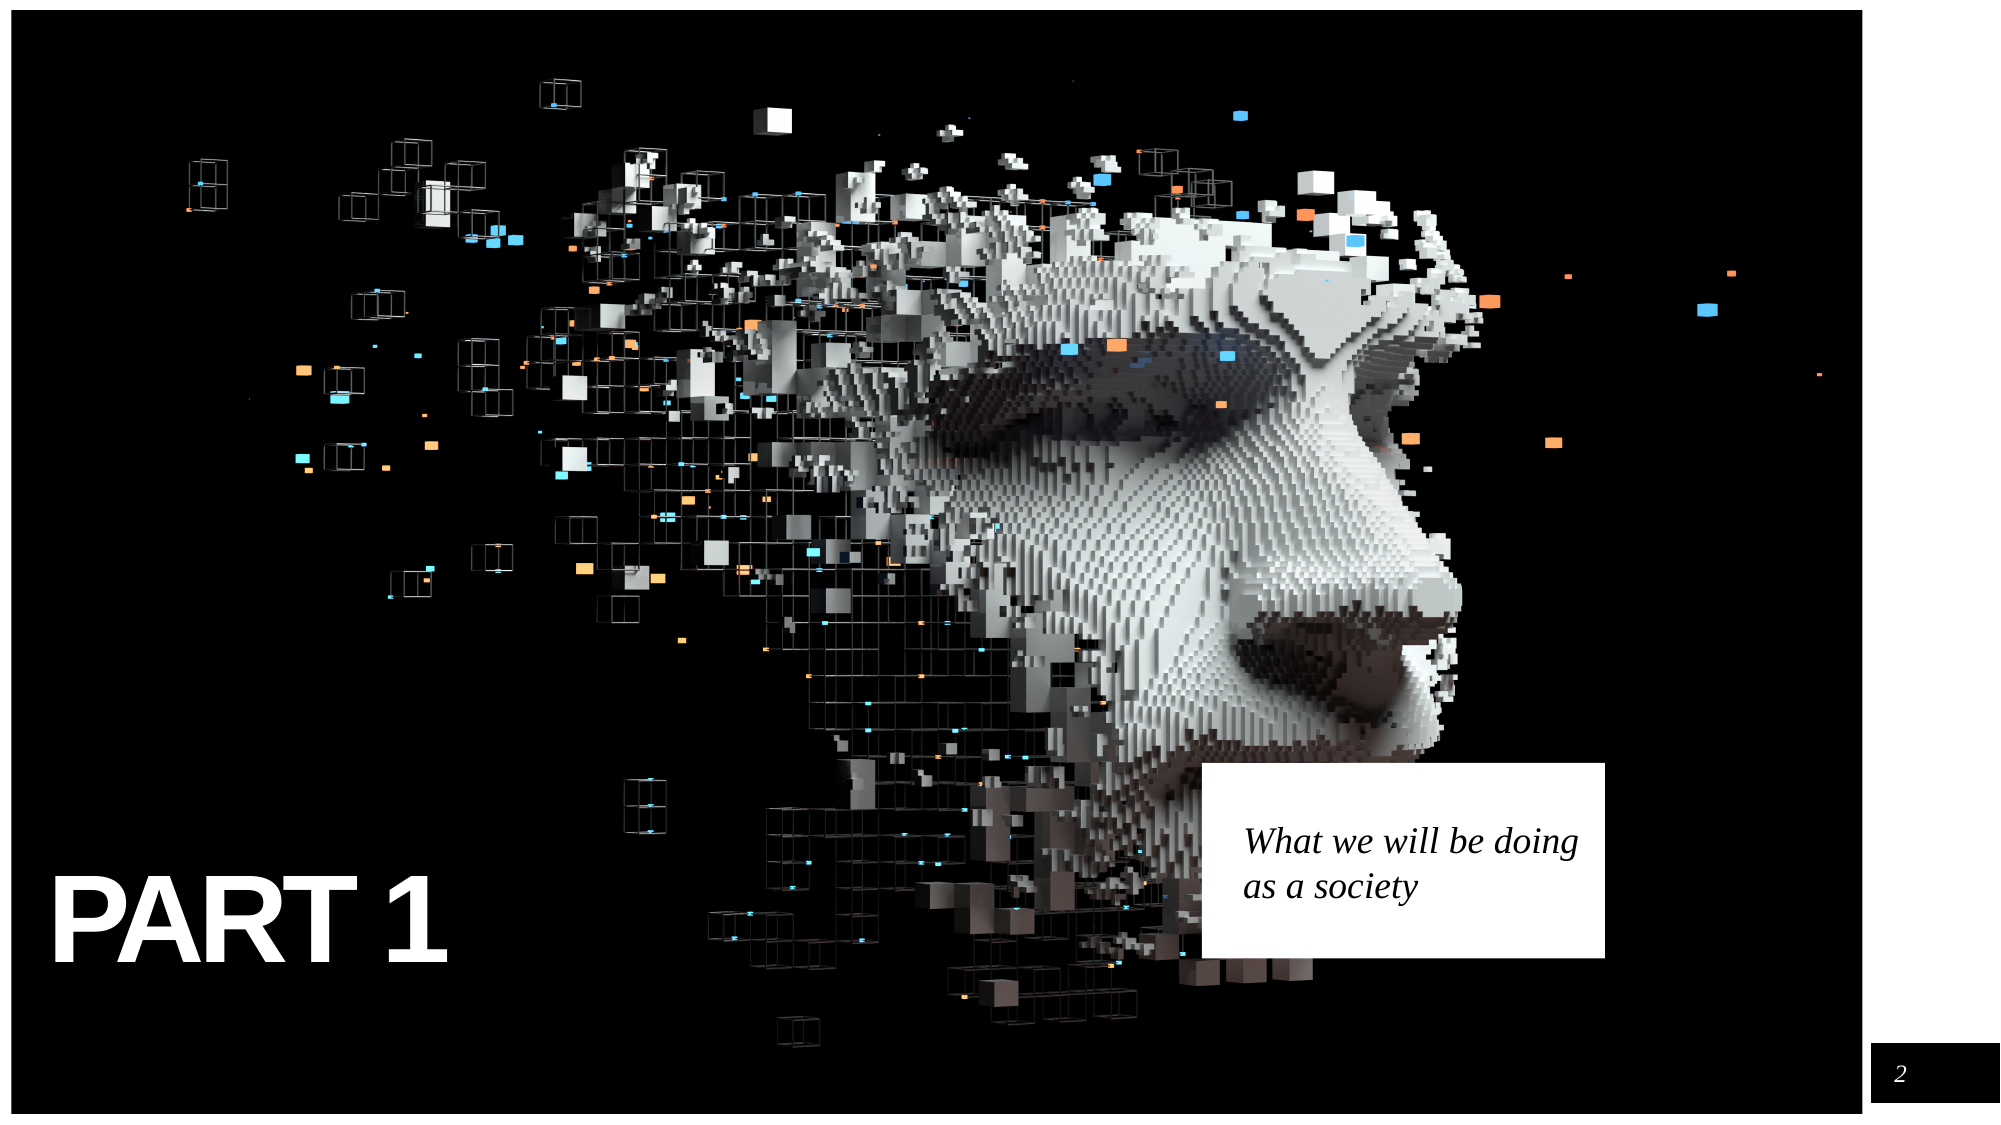

# Part 1
What we will be doing as a society